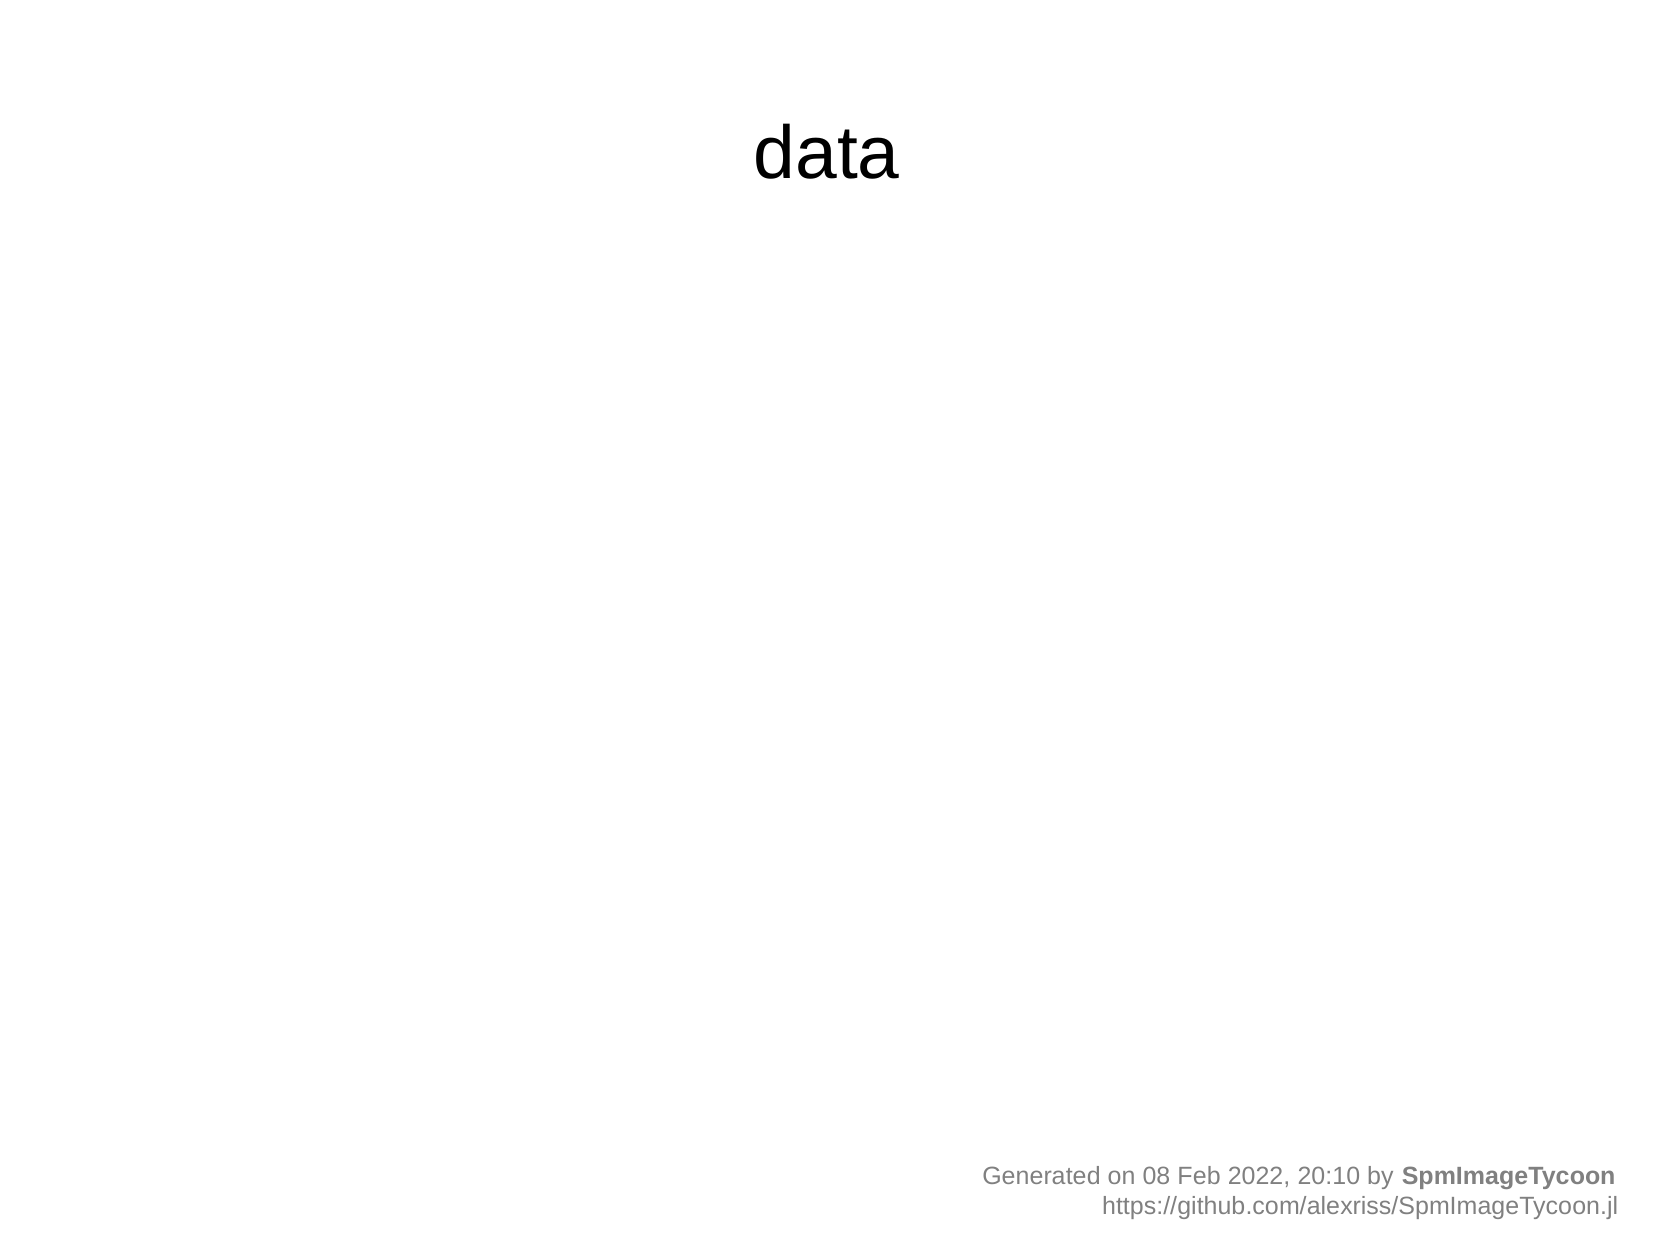

# data
Generated on 08 Feb 2022, 20:10 by SpmImageTycoon
https://github.com/alexriss/SpmImageTycoon.jl